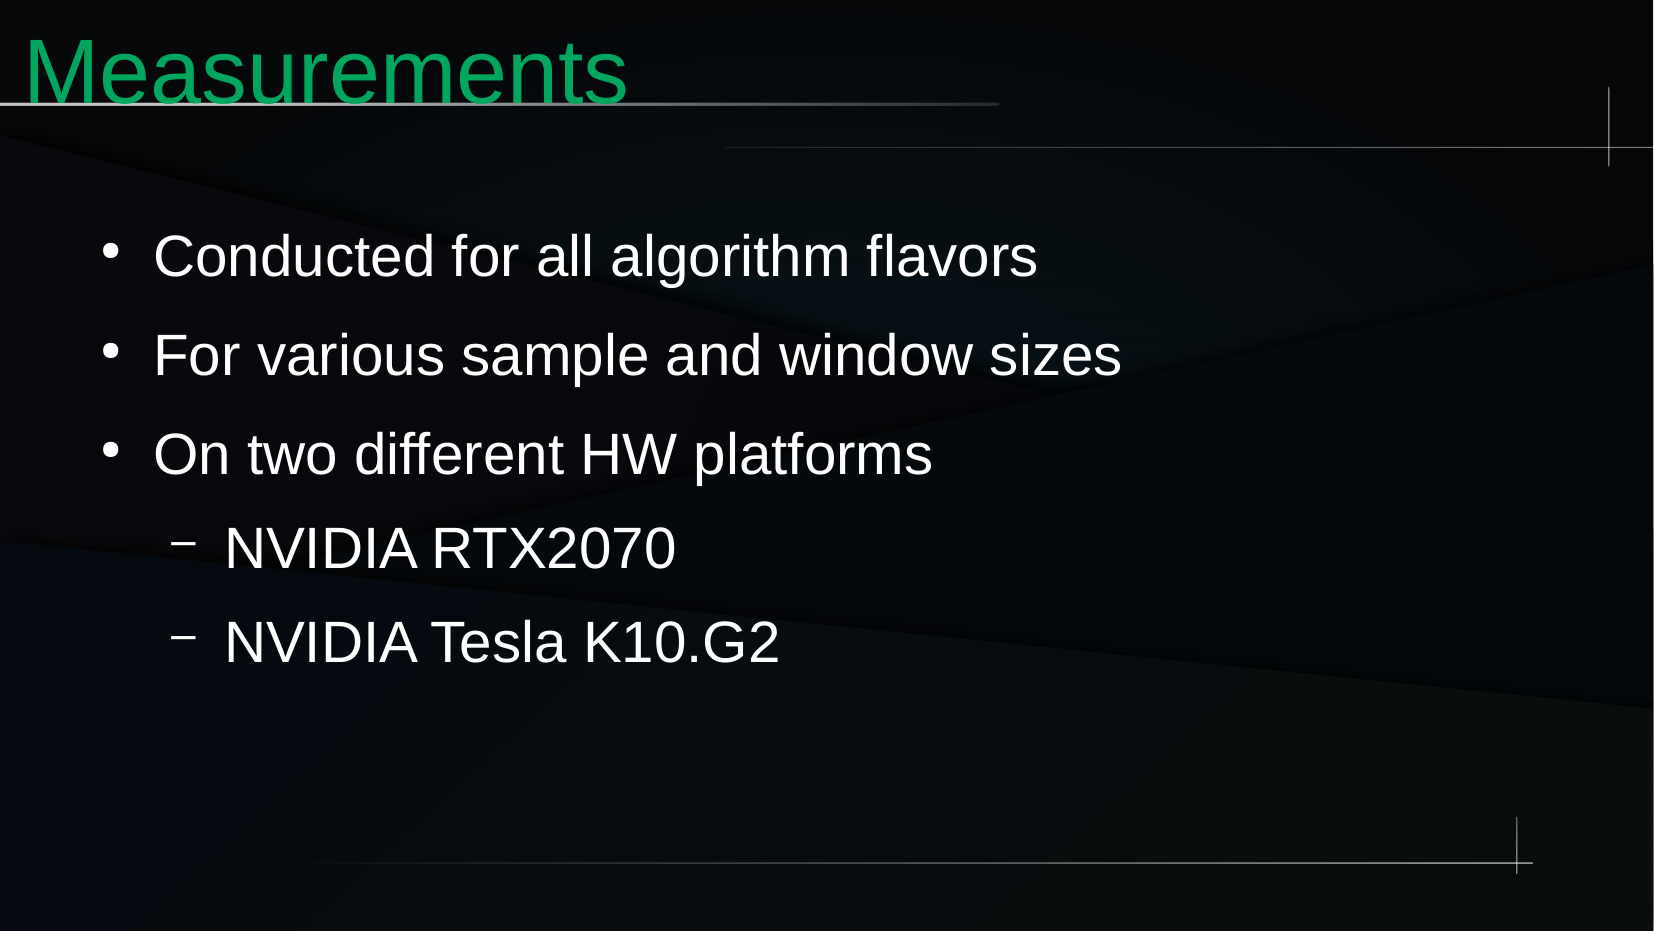

# Measurements
Conducted for all algorithm flavors
For various sample and window sizes
On two different HW platforms
NVIDIA RTX2070
NVIDIA Tesla K10.G2